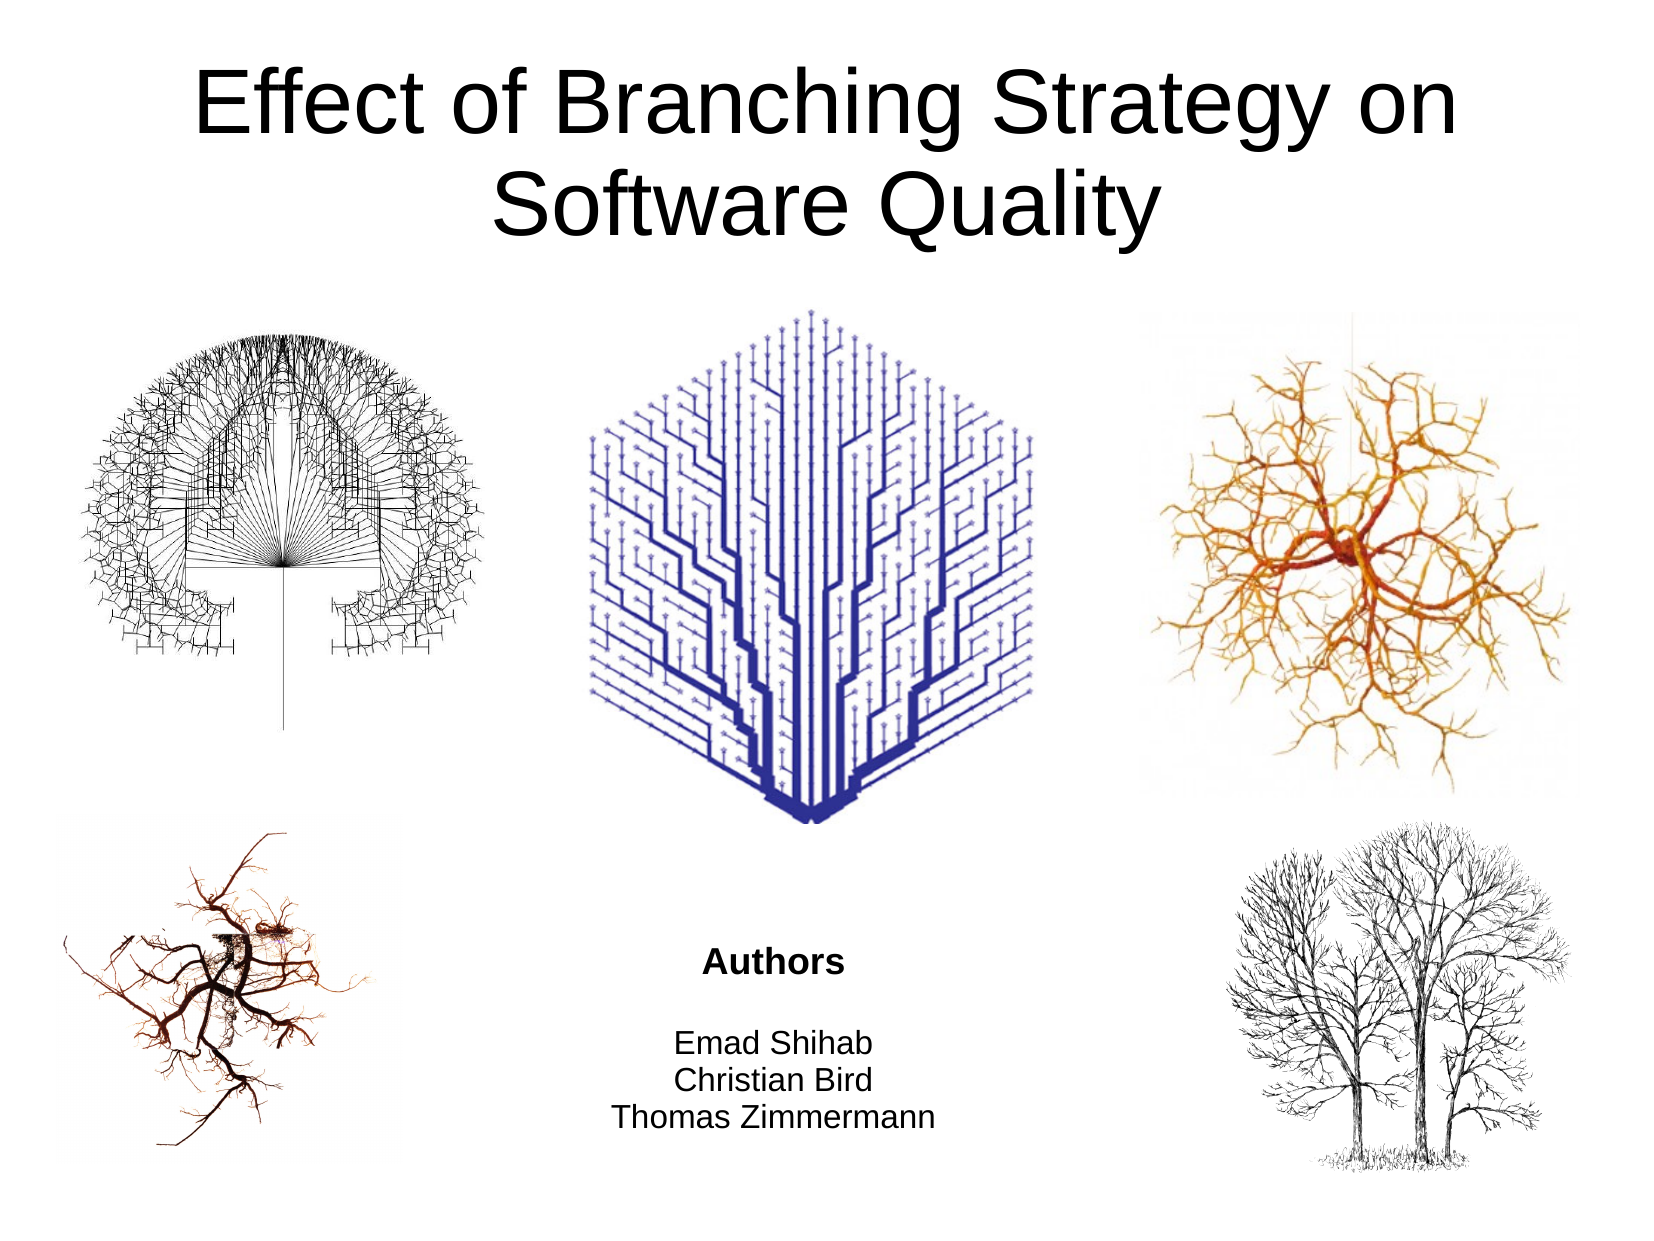

# Effect of Branching Strategy on Software Quality
Authors
Emad Shihab
Christian Bird
Thomas Zimmermann